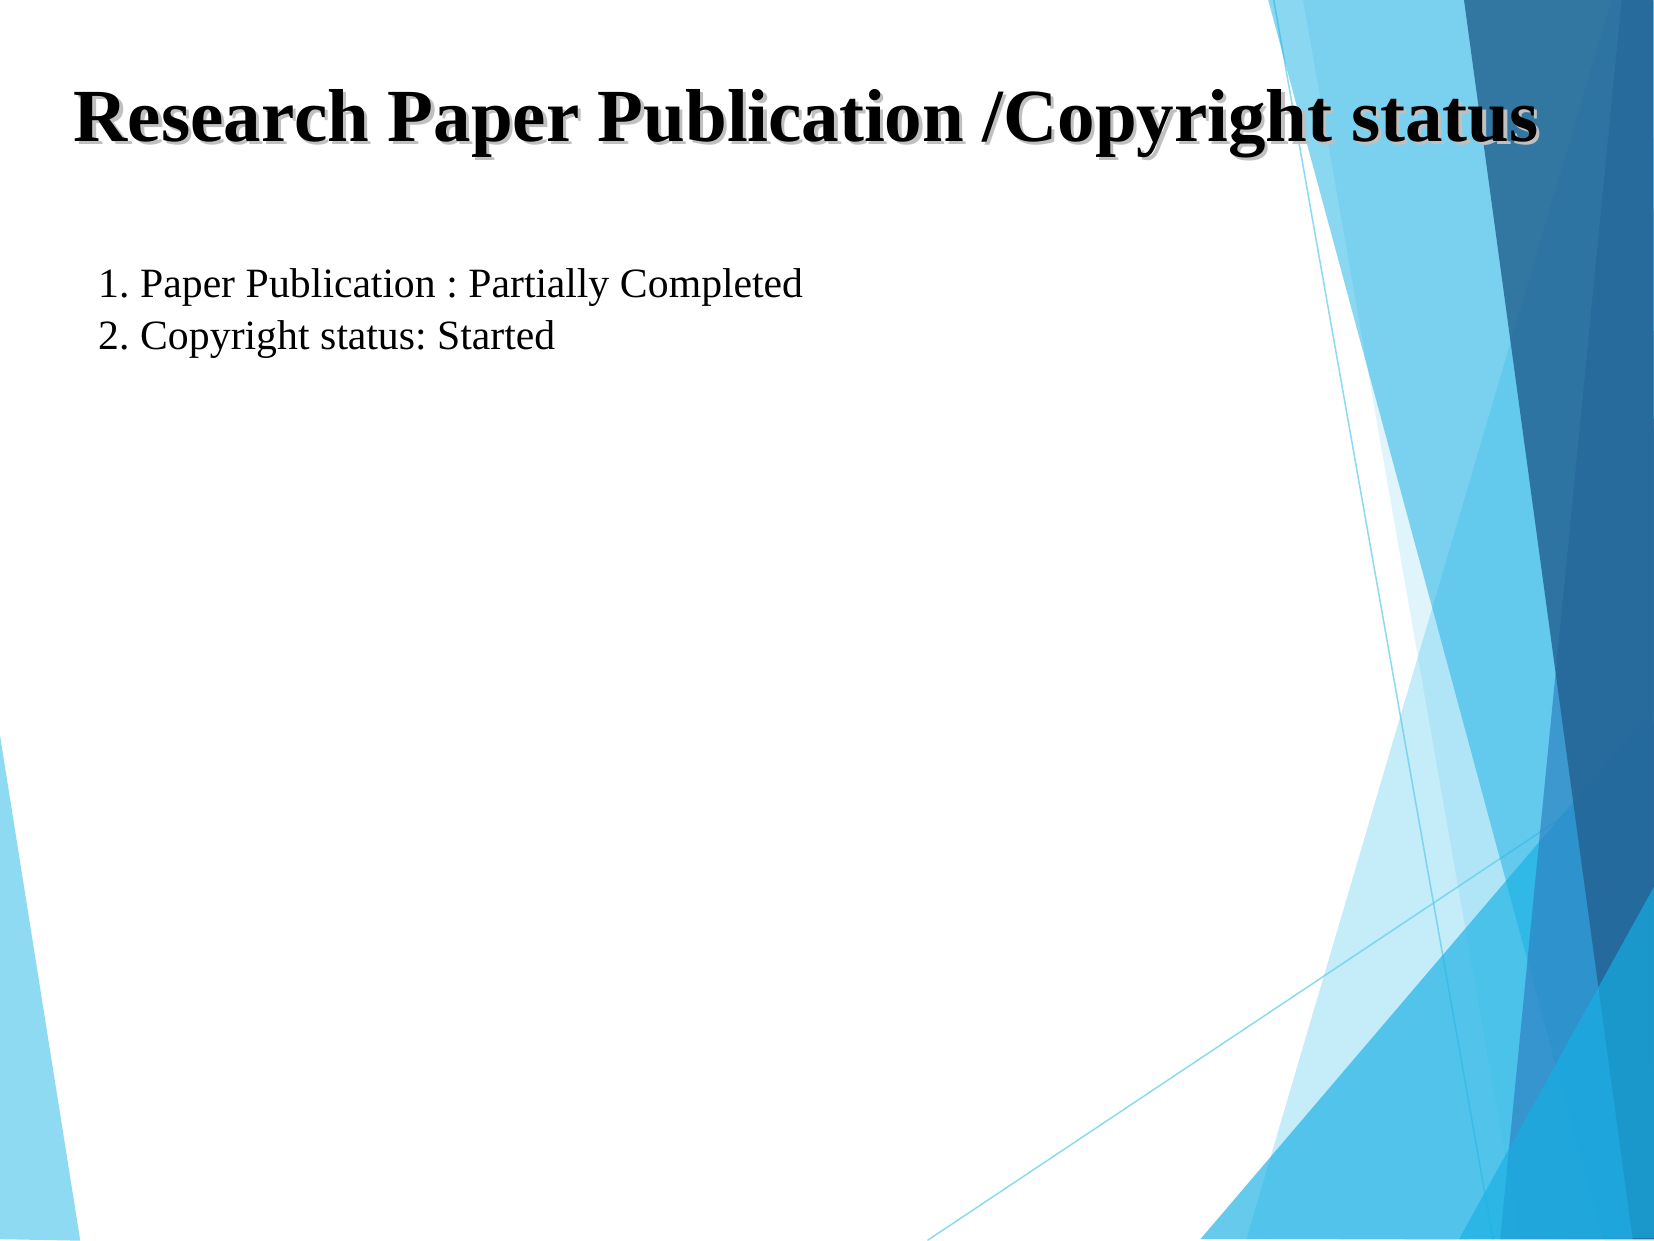

Research Paper Publication /Copyright status
1. Paper Publication : Partially Completed
2. Copyright status: Started